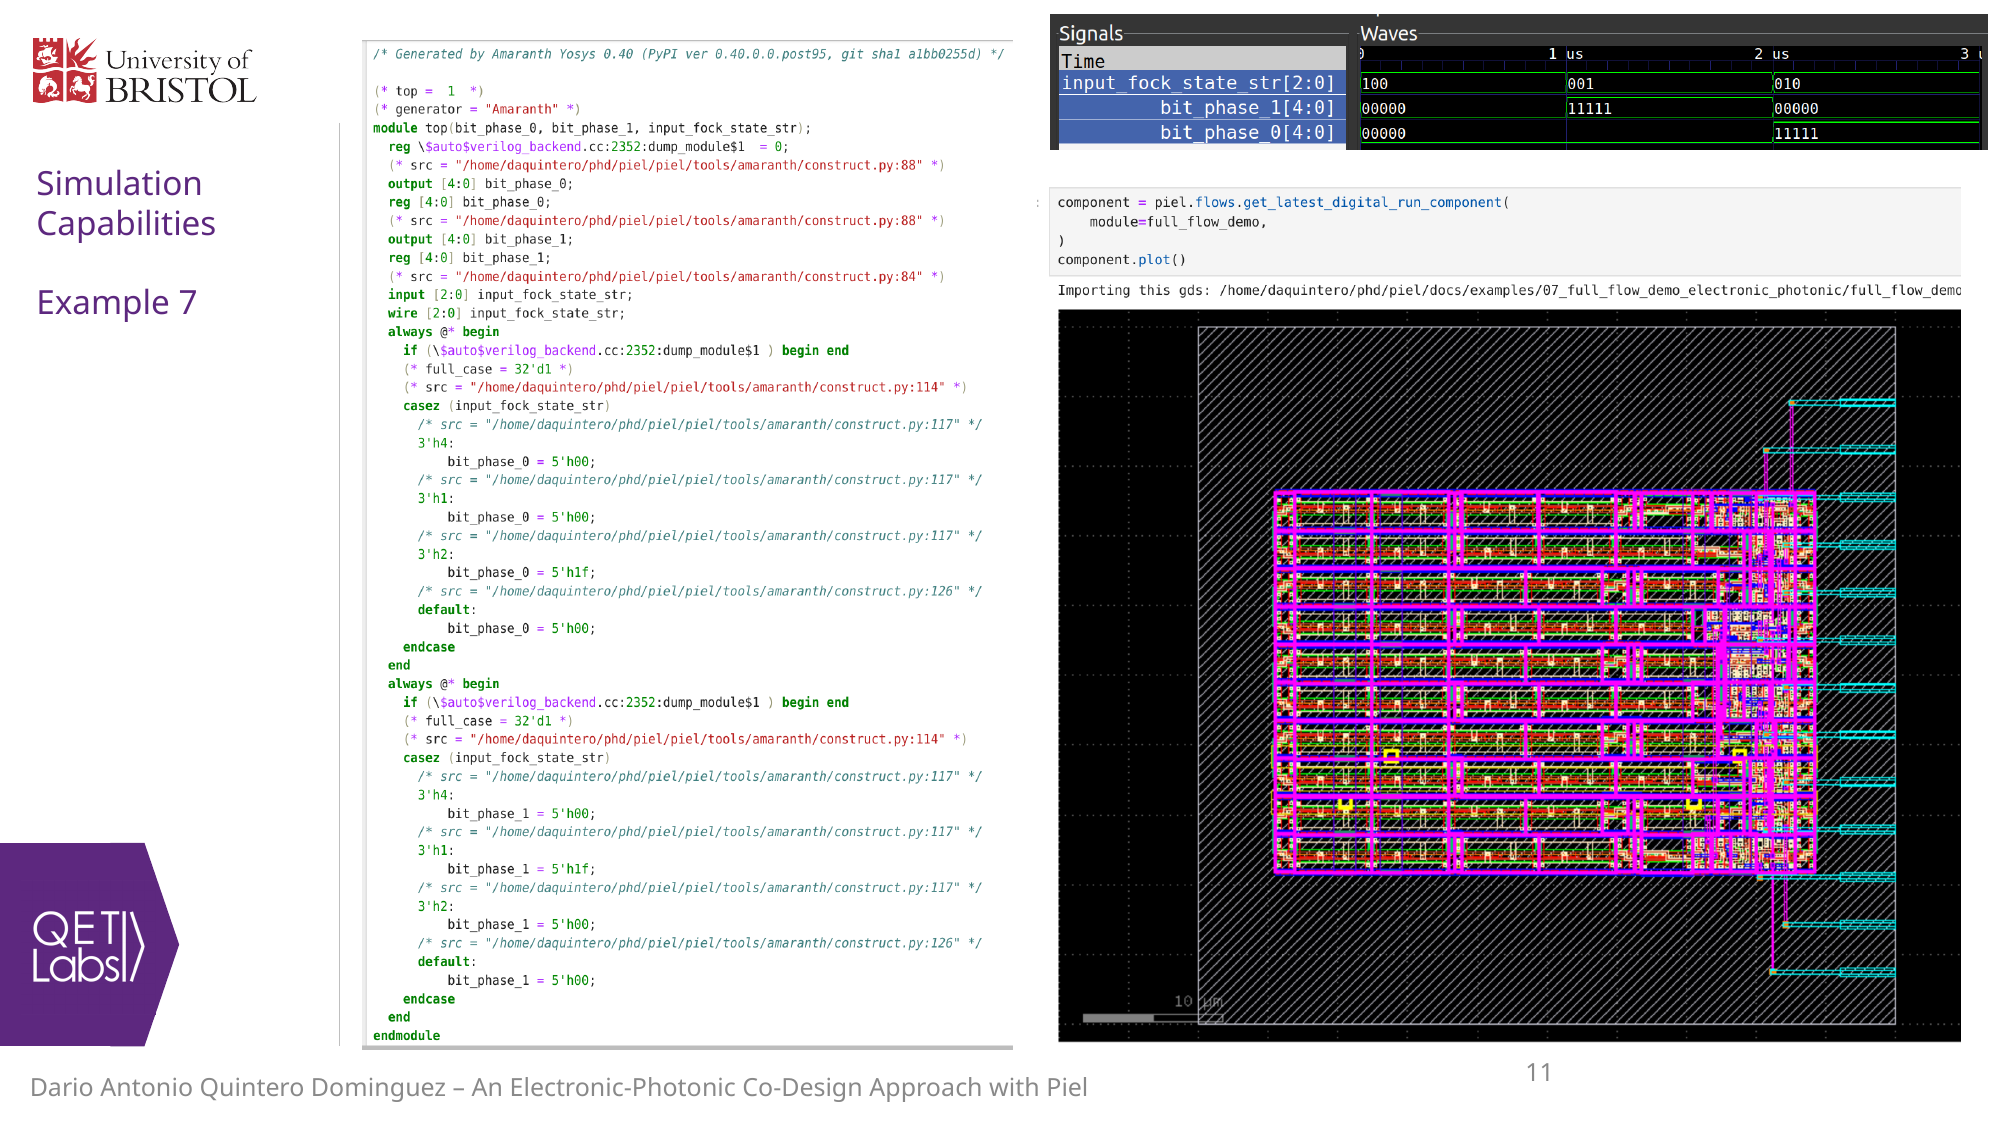

Simulation Capabilities
Example 7
Dario Antonio Quintero Dominguez – An Electronic-Photonic Co-Design Approach with Piel